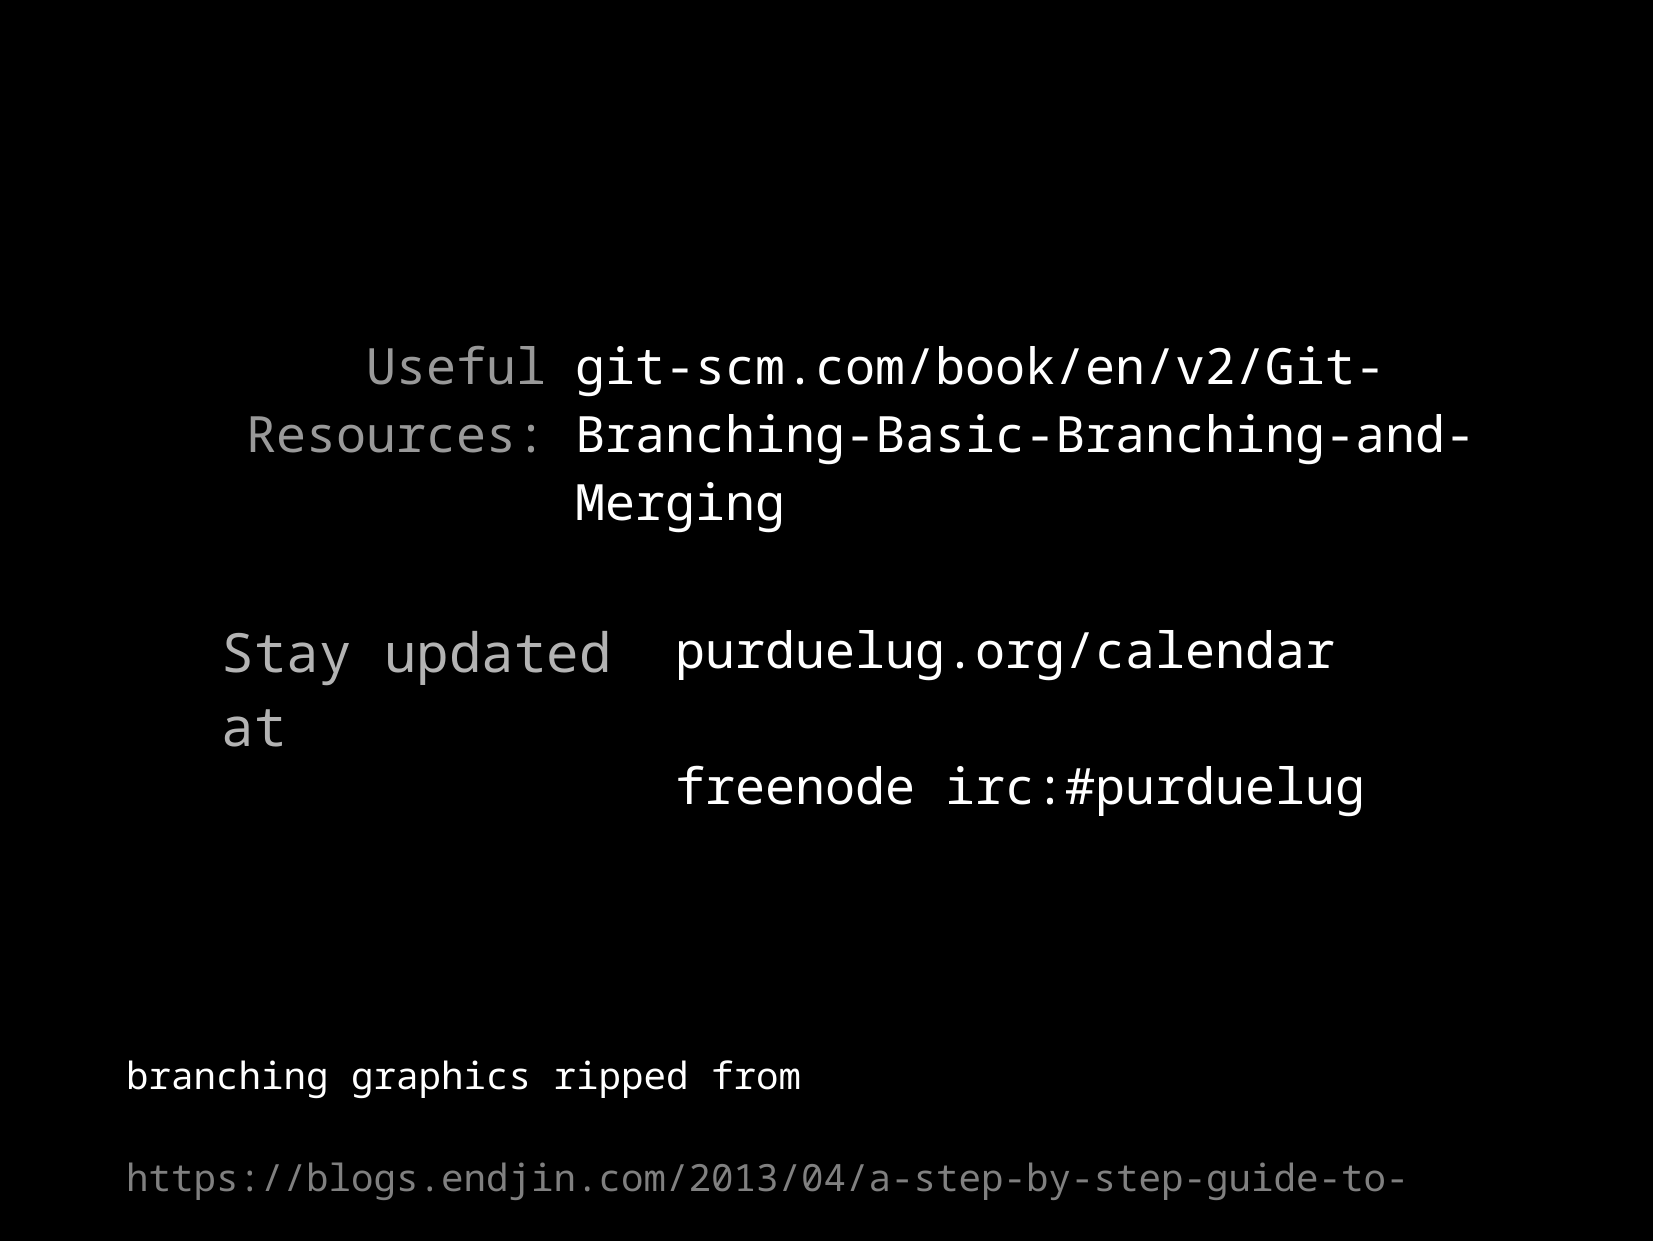

| Useful Resources: | git-scm.com/book/en/v2/Git-Branching-Basic-Branching-and-Merging |
| --- | --- |
Stay updated at
purduelug.org/calendar
freenode irc:#purduelug
branching graphics ripped from
https://blogs.endjin.com/2013/04/a-step-by-step-guide-to-using-gitflow-with-teamcity-part-3-gitflow-commands/